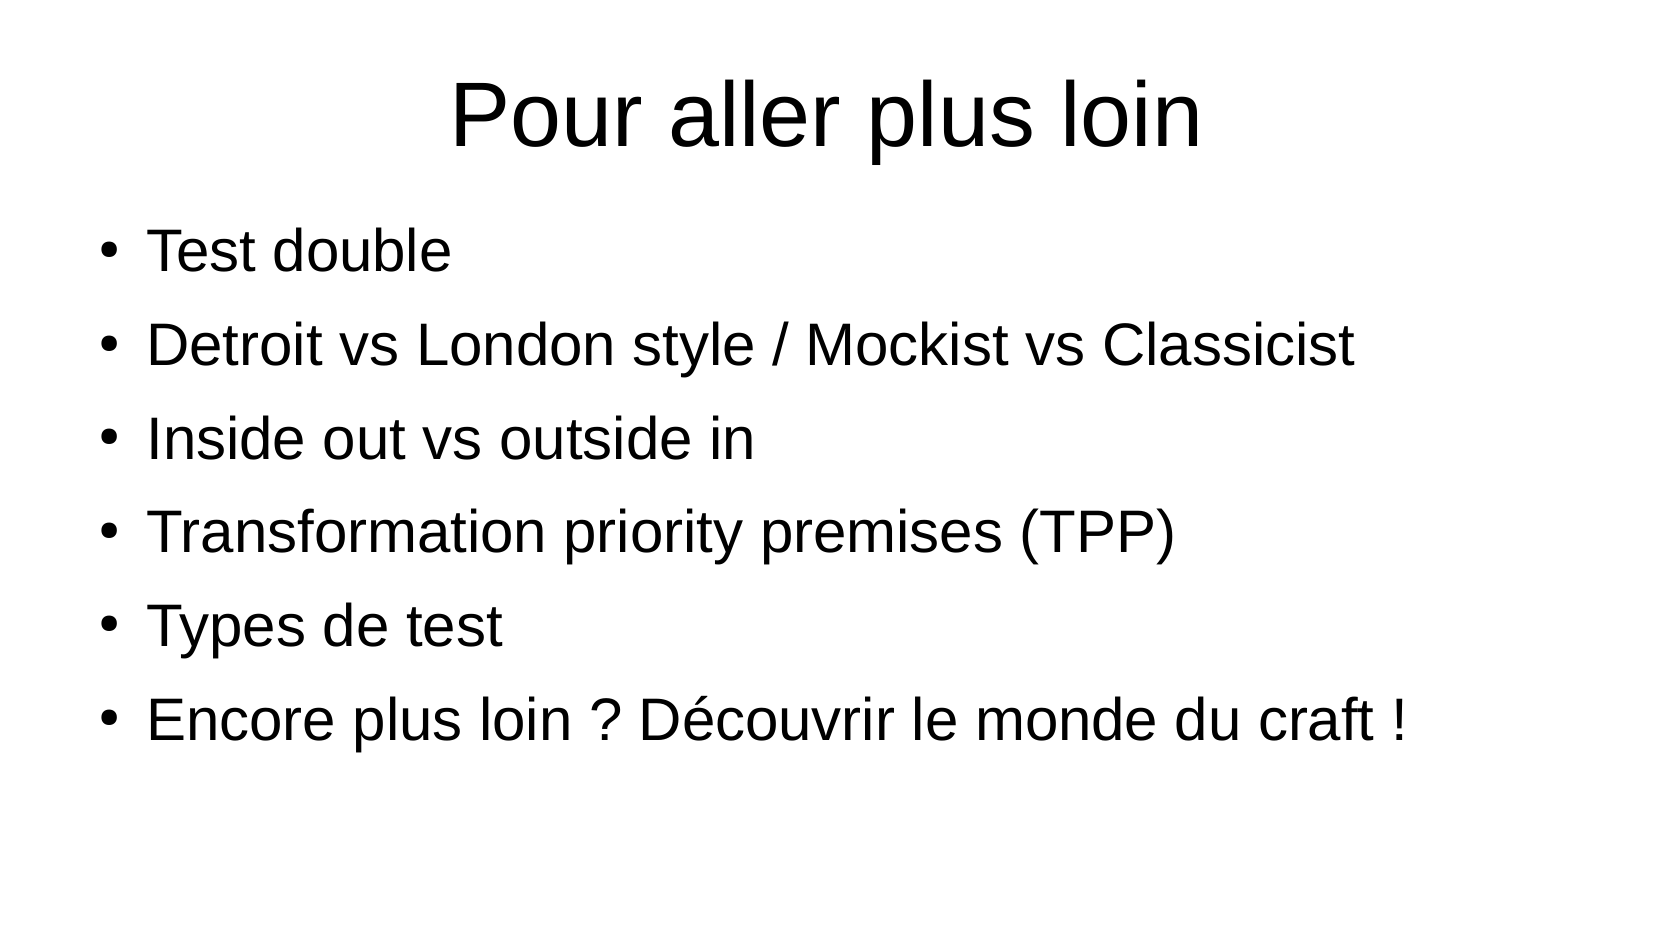

# Pour aller plus loin
Test double
Detroit vs London style / Mockist vs Classicist
Inside out vs outside in
Transformation priority premises (TPP)
Types de test
Encore plus loin ? Découvrir le monde du craft !